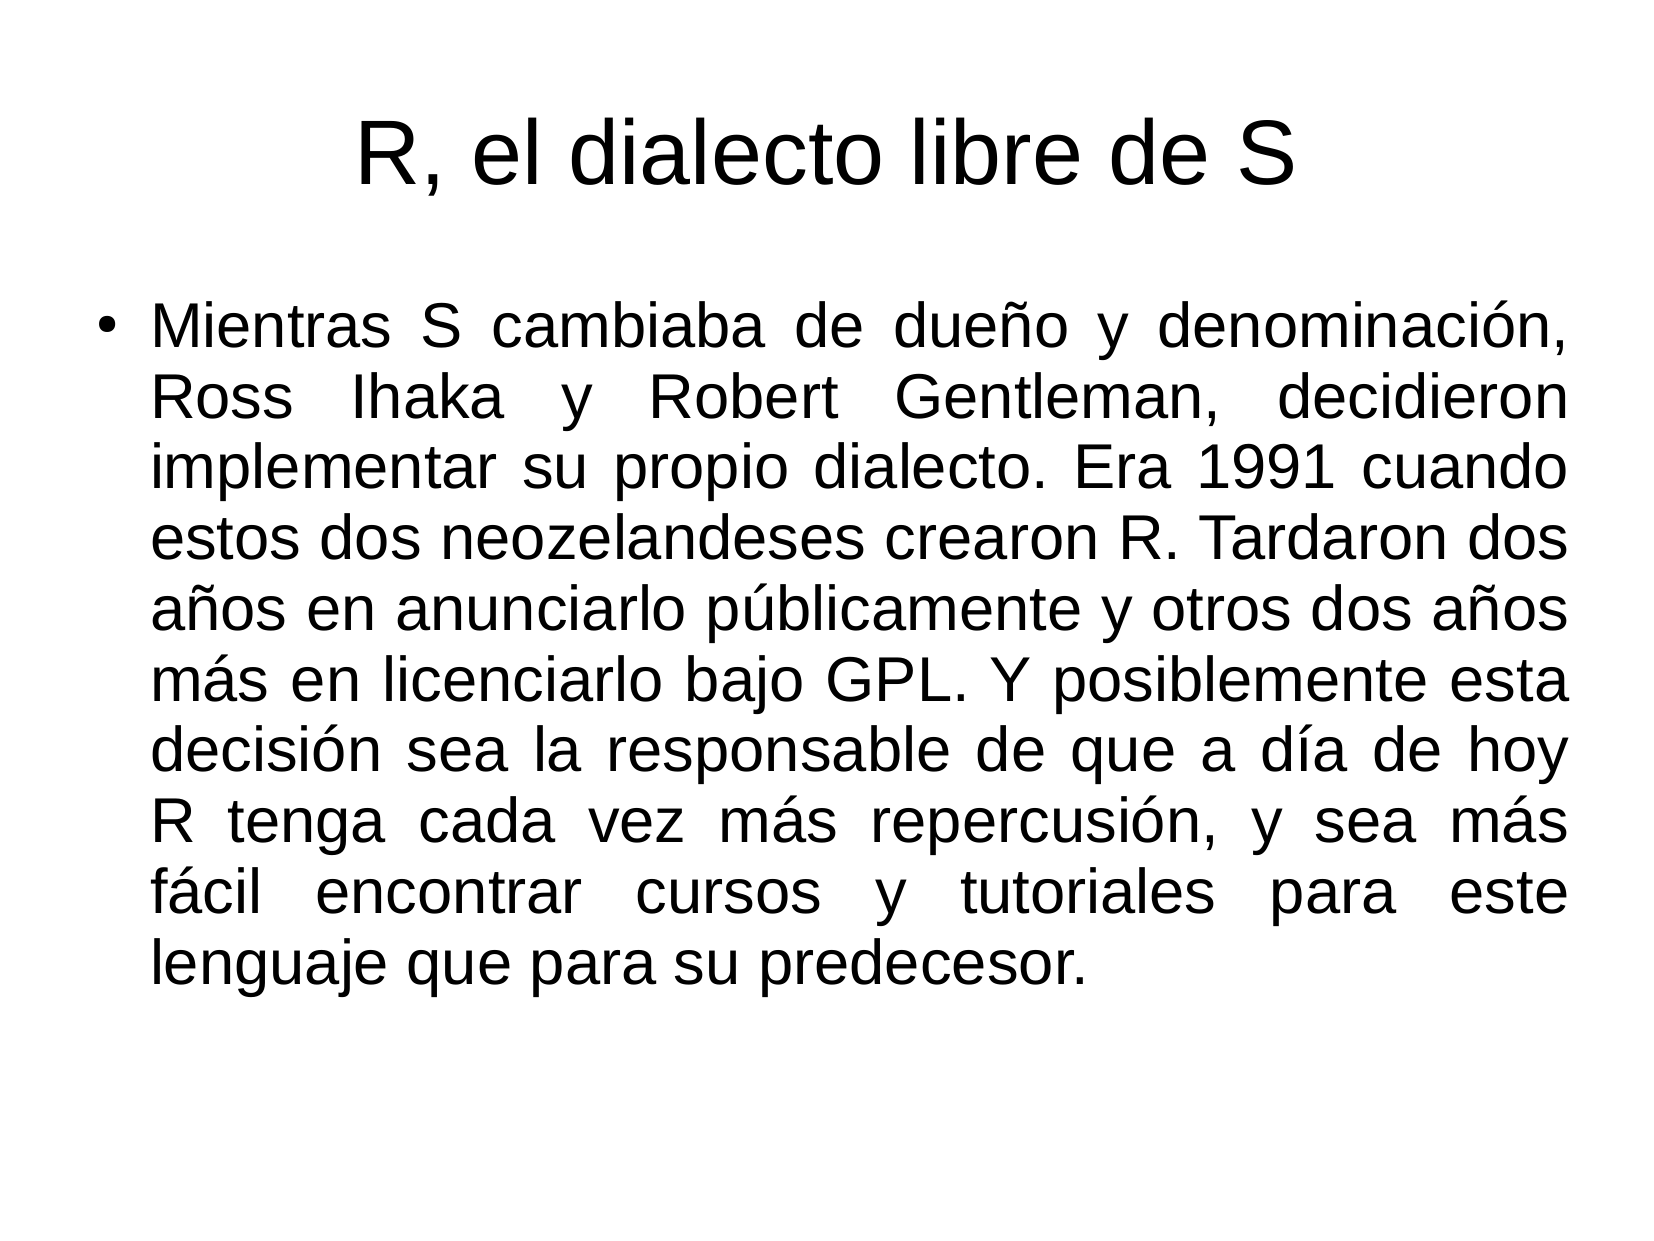

# R, el dialecto libre de S
Mientras S cambiaba de dueño y denominación, Ross Ihaka y Robert Gentleman, decidieron implementar su propio dialecto. Era 1991 cuando estos dos neozelandeses crearon R. Tardaron dos años en anunciarlo públicamente y otros dos años más en licenciarlo bajo GPL. Y posiblemente esta decisión sea la responsable de que a día de hoy R tenga cada vez más repercusión, y sea más fácil encontrar cursos y tutoriales para este lenguaje que para su predecesor.